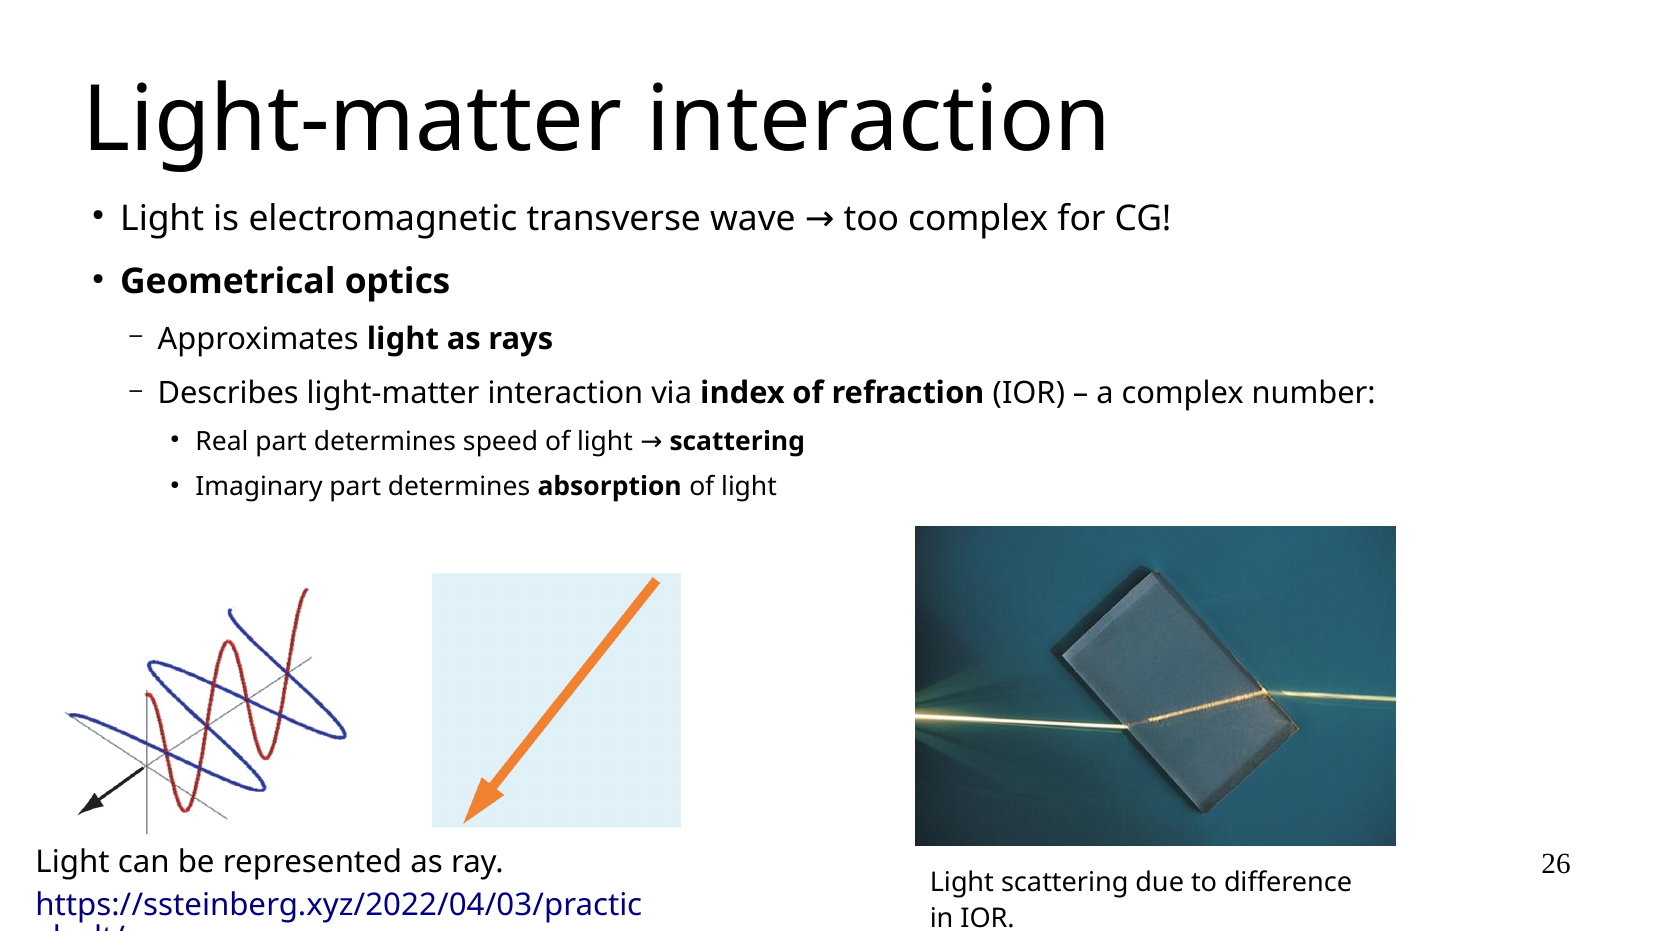

# Light-matter interaction
Light is electromagnetic transverse wave → too complex for CG!
Geometrical optics
Approximates light as rays
Describes light-matter interaction via index of refraction (IOR) – a complex number:
Real part determines speed of light → scattering
Imaginary part determines absorption of light
Light can be represented as ray.https://ssteinberg.xyz/2022/04/03/practical_plt/
26
Light scattering due to difference in IOR.